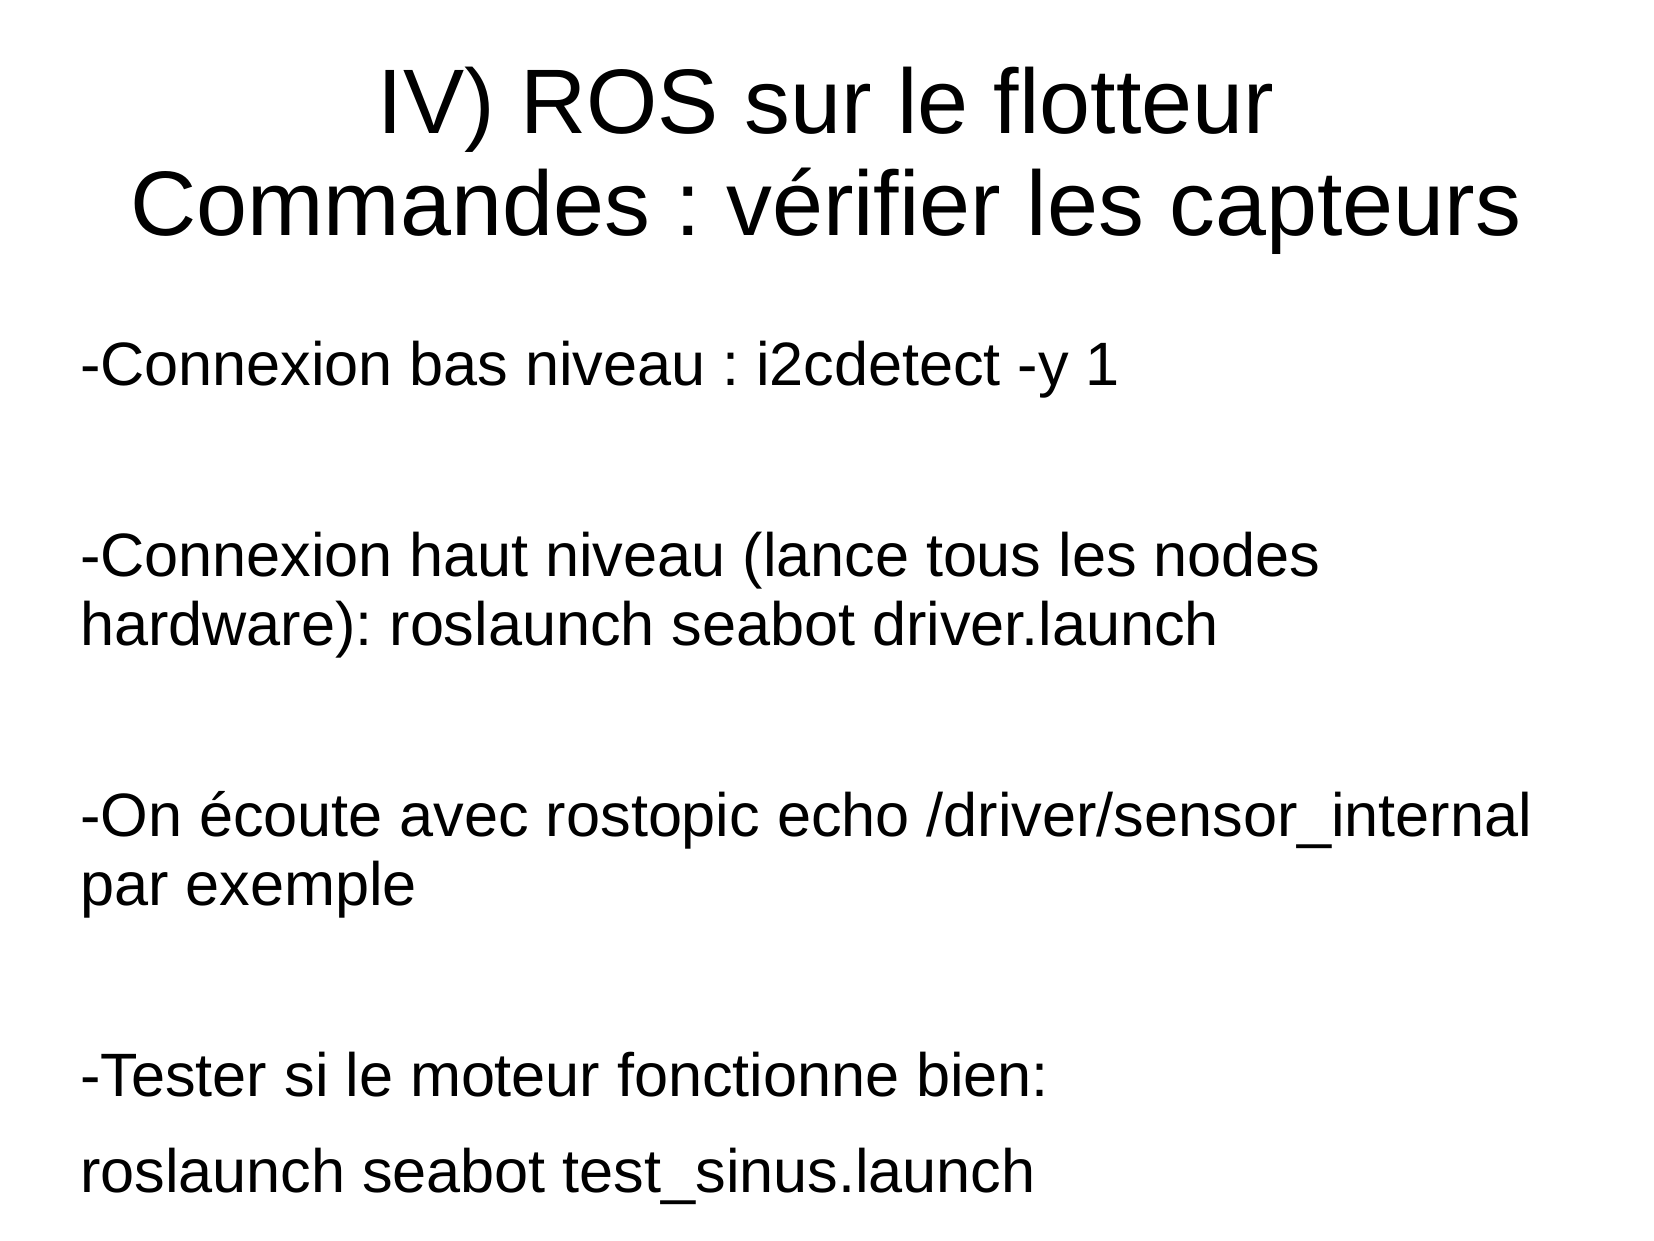

# IV) ROS sur le flotteur Commandes : vérifier les capteurs
-Connexion bas niveau : i2cdetect -y 1
-Connexion haut niveau (lance tous les nodes hardware): roslaunch seabot driver.launch
-On écoute avec rostopic echo /driver/sensor_internal par exemple
-Tester si le moteur fonctionne bien:
roslaunch seabot test_sinus.launch